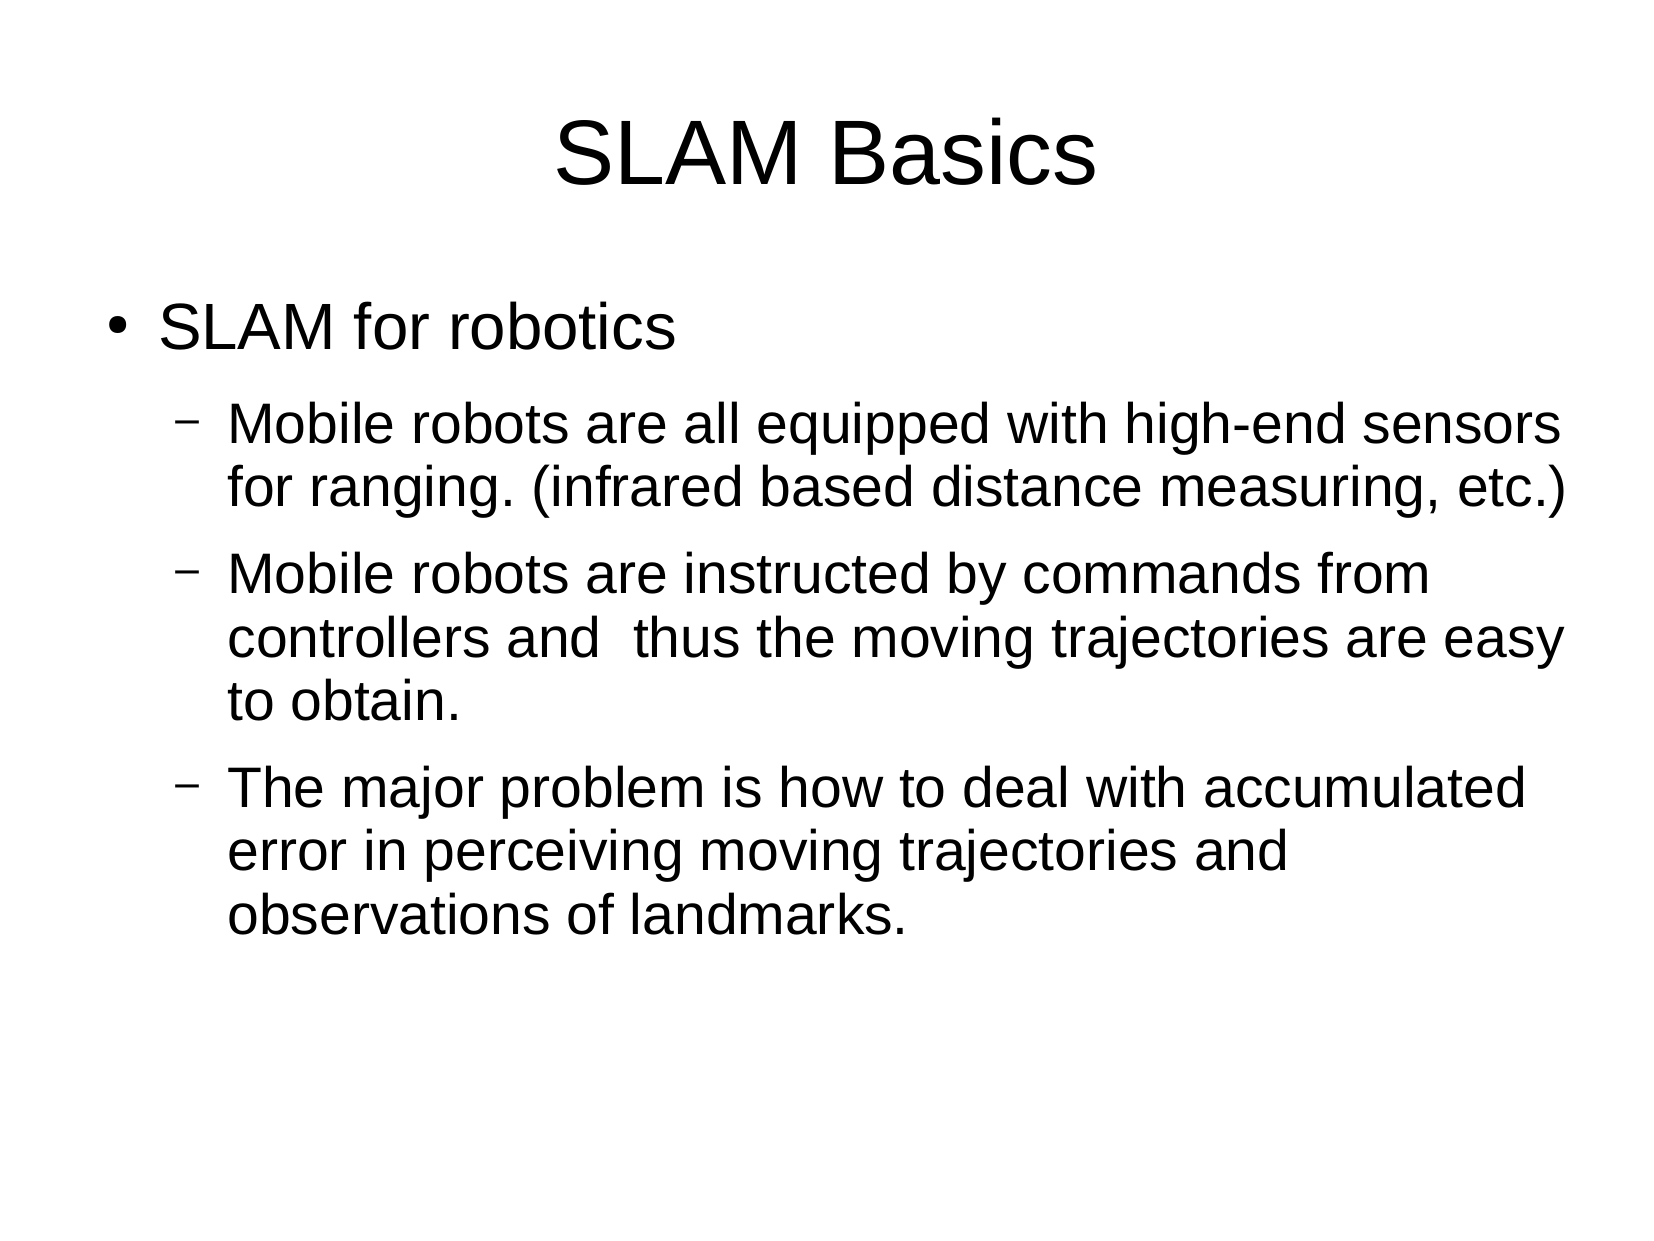

# SLAM Basics
SLAM for robotics
Mobile robots are all equipped with high-end sensors for ranging. (infrared based distance measuring, etc.)
Mobile robots are instructed by commands from controllers and thus the moving trajectories are easy to obtain.
The major problem is how to deal with accumulated error in perceiving moving trajectories and observations of landmarks.